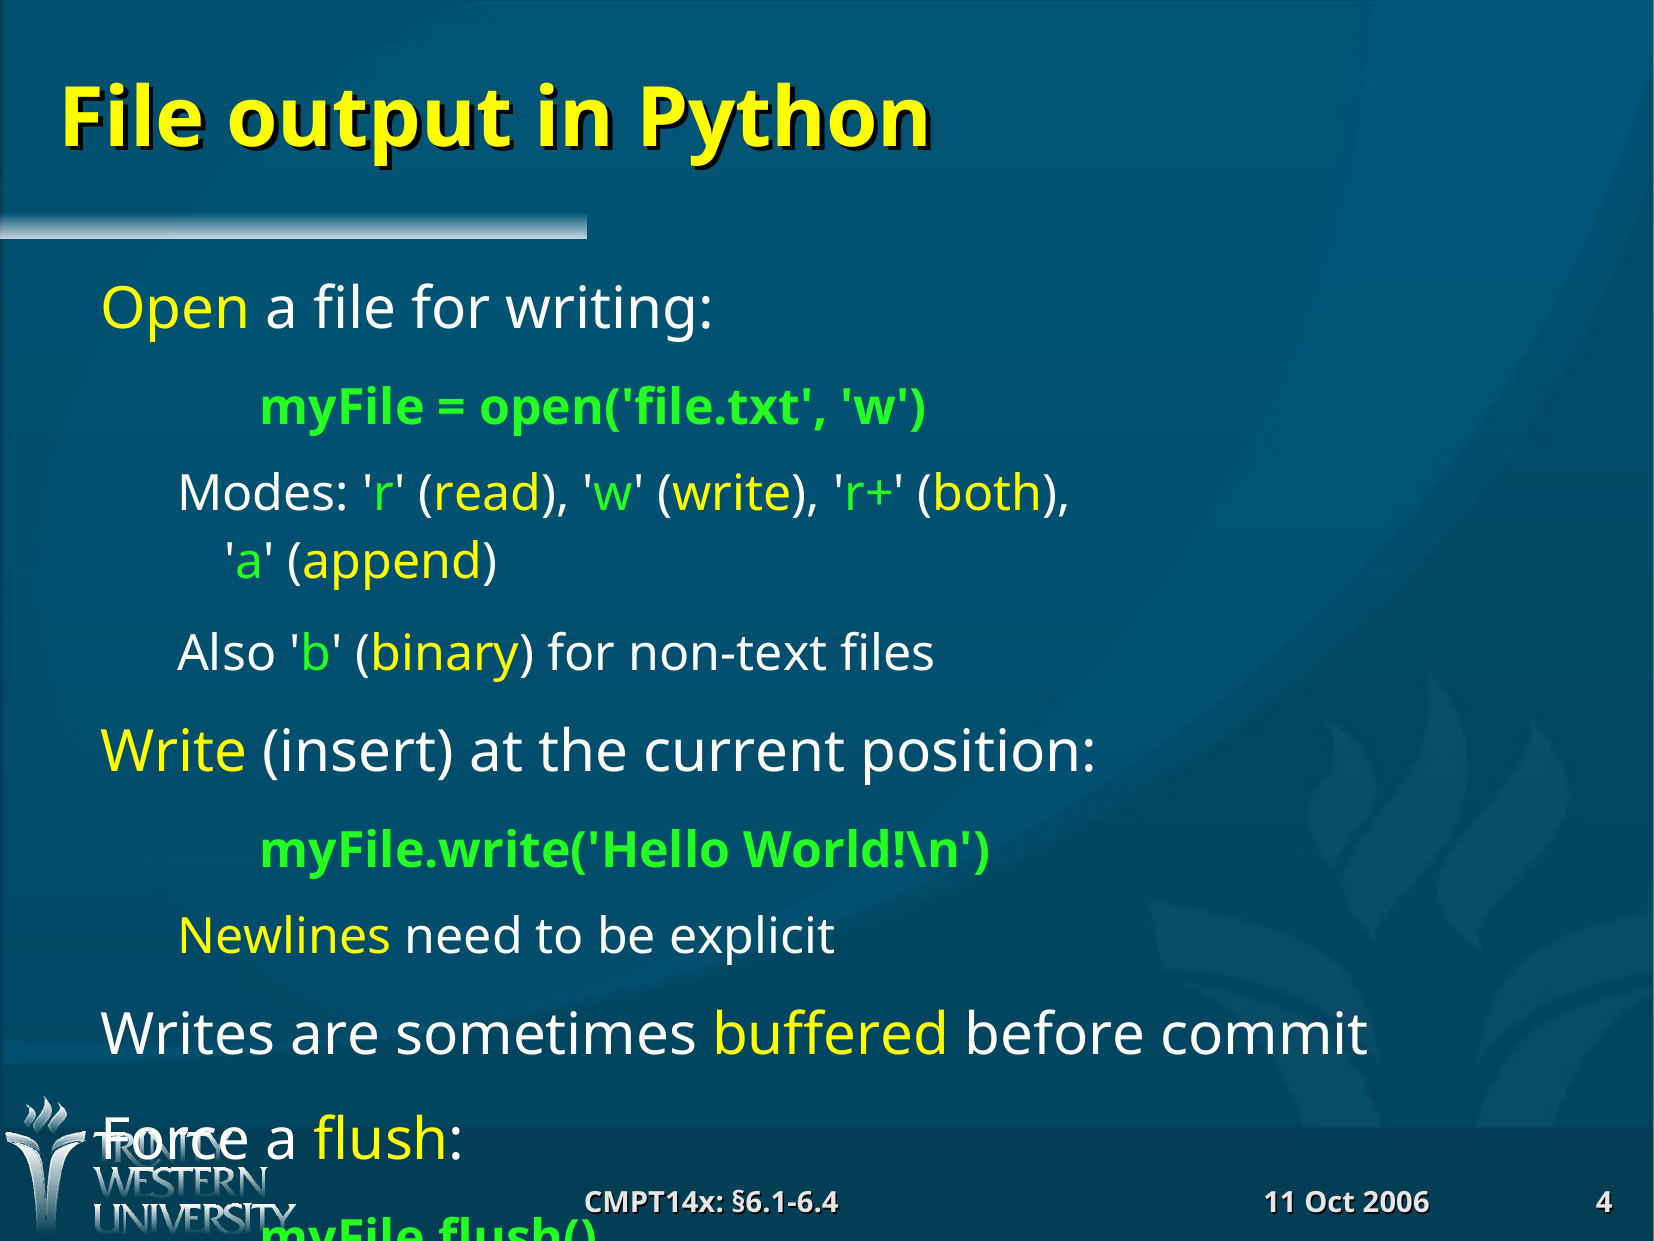

# File output in Python
Open a file for writing:
myFile = open('file.txt', 'w')
Modes: 'r' (read), 'w' (write), 'r+' (both),
'a' (append)
Also 'b' (binary) for non-text files
Write (insert) at the current position:
myFile.write('Hello World!\n')
Newlines need to be explicit
Writes are sometimes buffered before commit
Force a flush:
myFile.flush()
CMPT14x: §6.1-6.4
11 Oct 2006
4